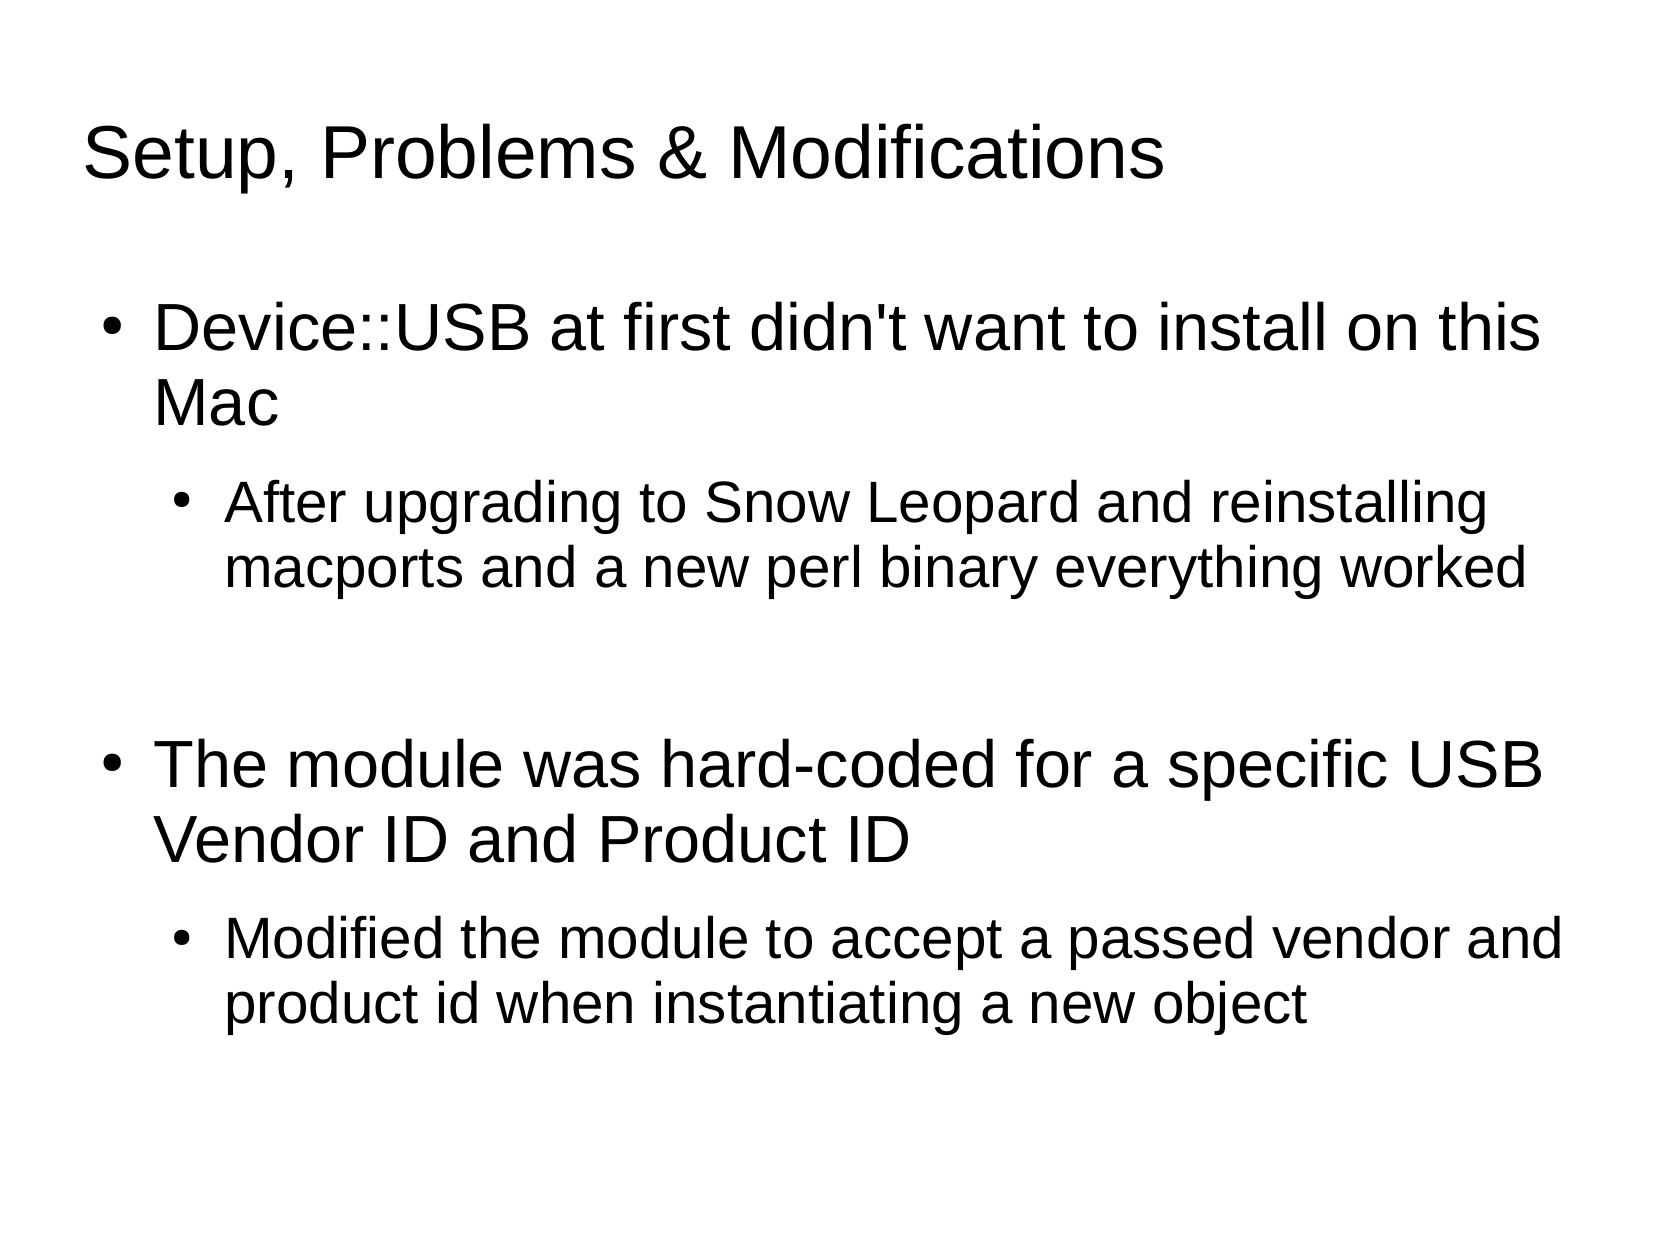

# Setup, Problems & Modifications
Device::USB at first didn't want to install on this Mac
After upgrading to Snow Leopard and reinstalling macports and a new perl binary everything worked
The module was hard-coded for a specific USB Vendor ID and Product ID
Modified the module to accept a passed vendor and product id when instantiating a new object